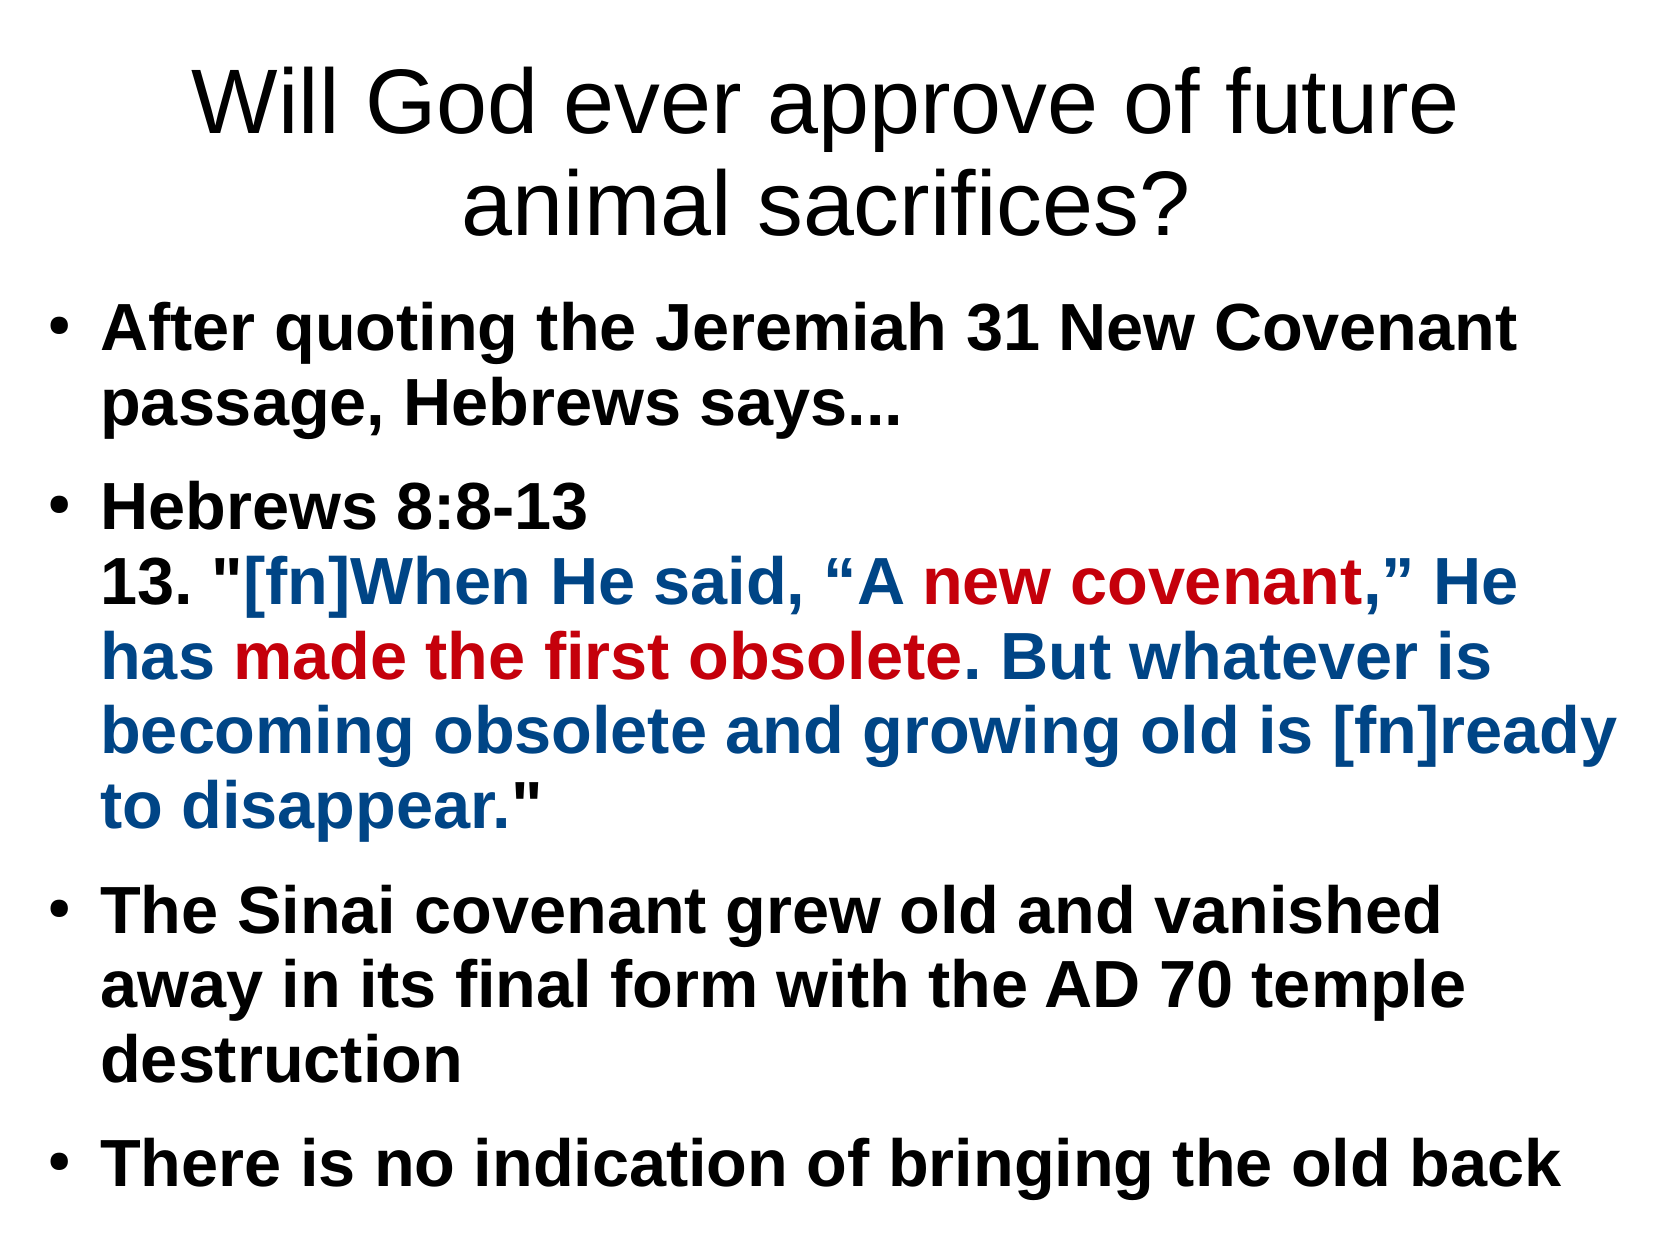

# Will God ever approve of future animal sacrifices?
After quoting the Jeremiah 31 New Covenant passage, Hebrews says...
Hebrews 8:8-13
13. "[fn]When He said, “A new covenant,” He has made the first obsolete. But whatever is becoming obsolete and growing old is [fn]ready to disappear."
The Sinai covenant grew old and vanished away in its final form with the AD 70 temple destruction
There is no indication of bringing the old back